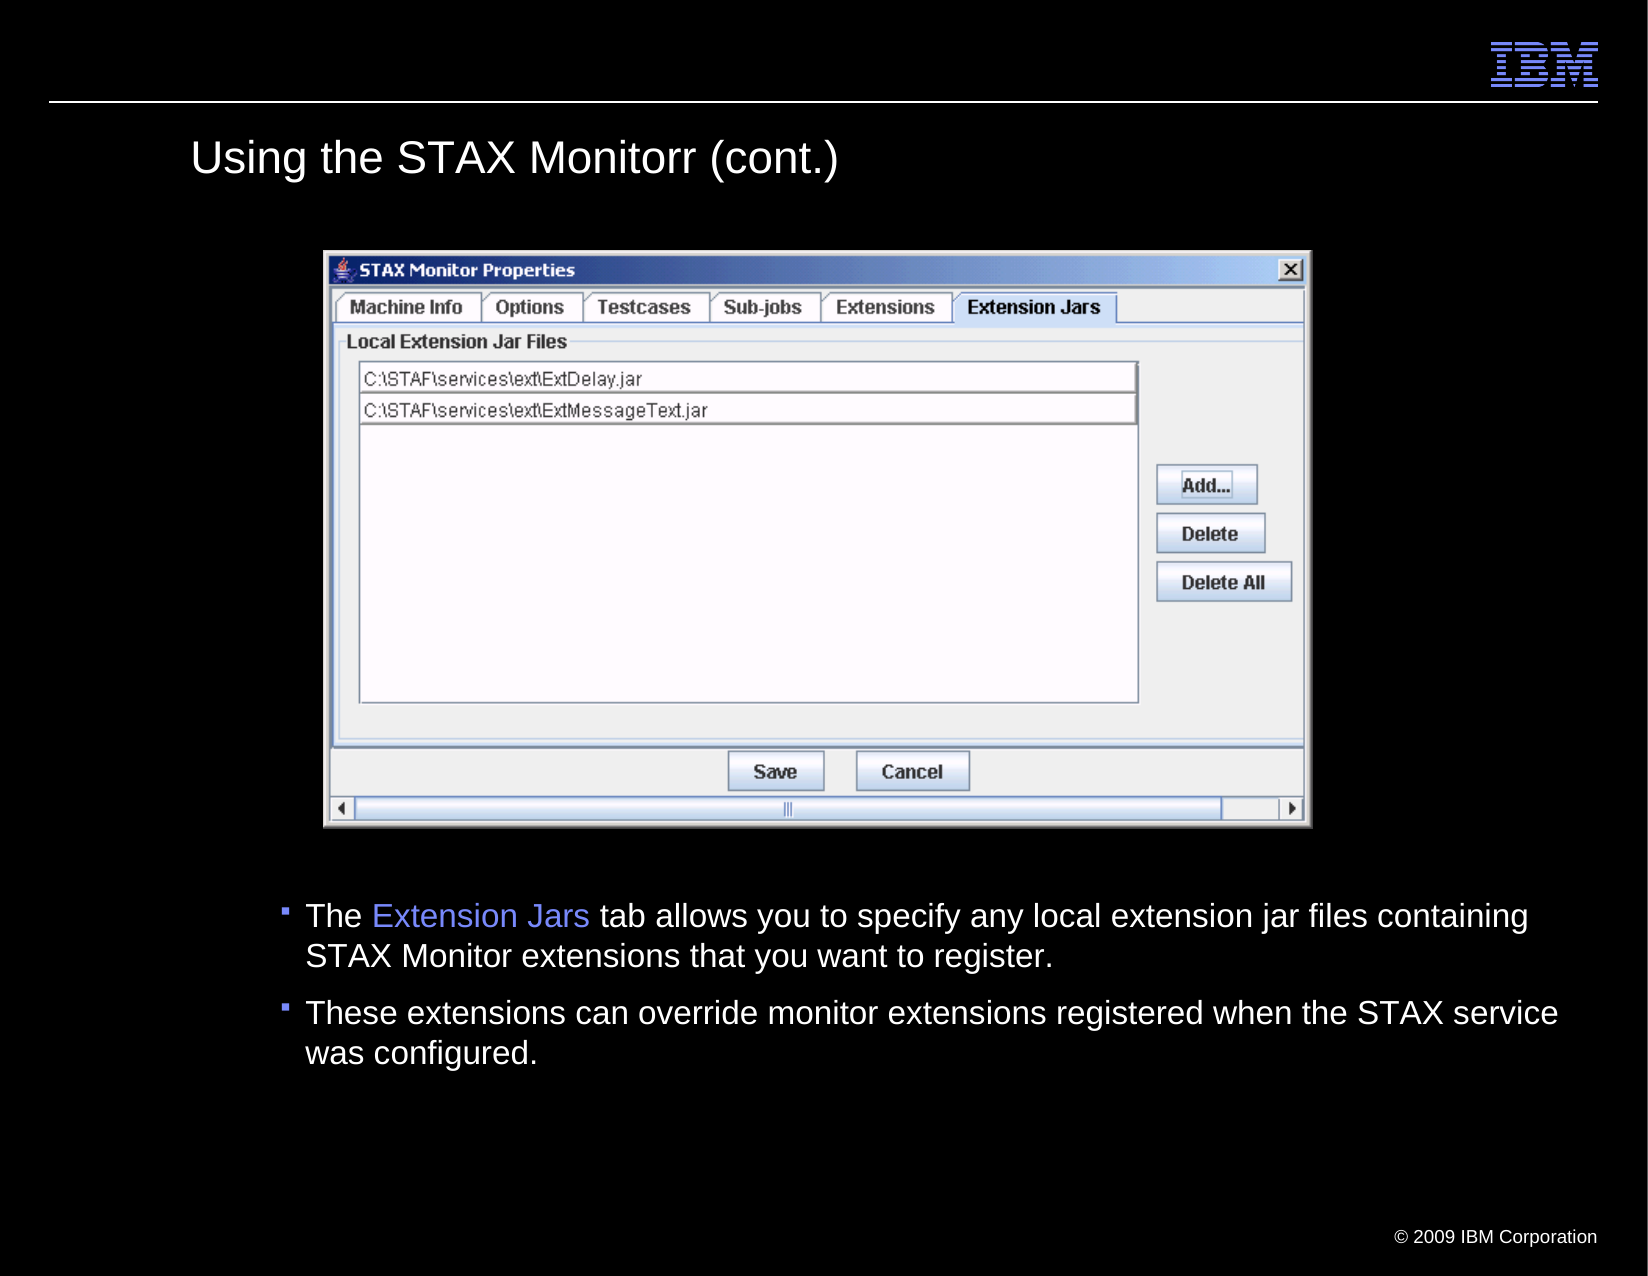

# Using the STAX Monitorr (cont.)
The Extension Jars tab allows you to specify any local extension jar files containing STAX Monitor extensions that you want to register.
These extensions can override monitor extensions registered when the STAX service was configured.